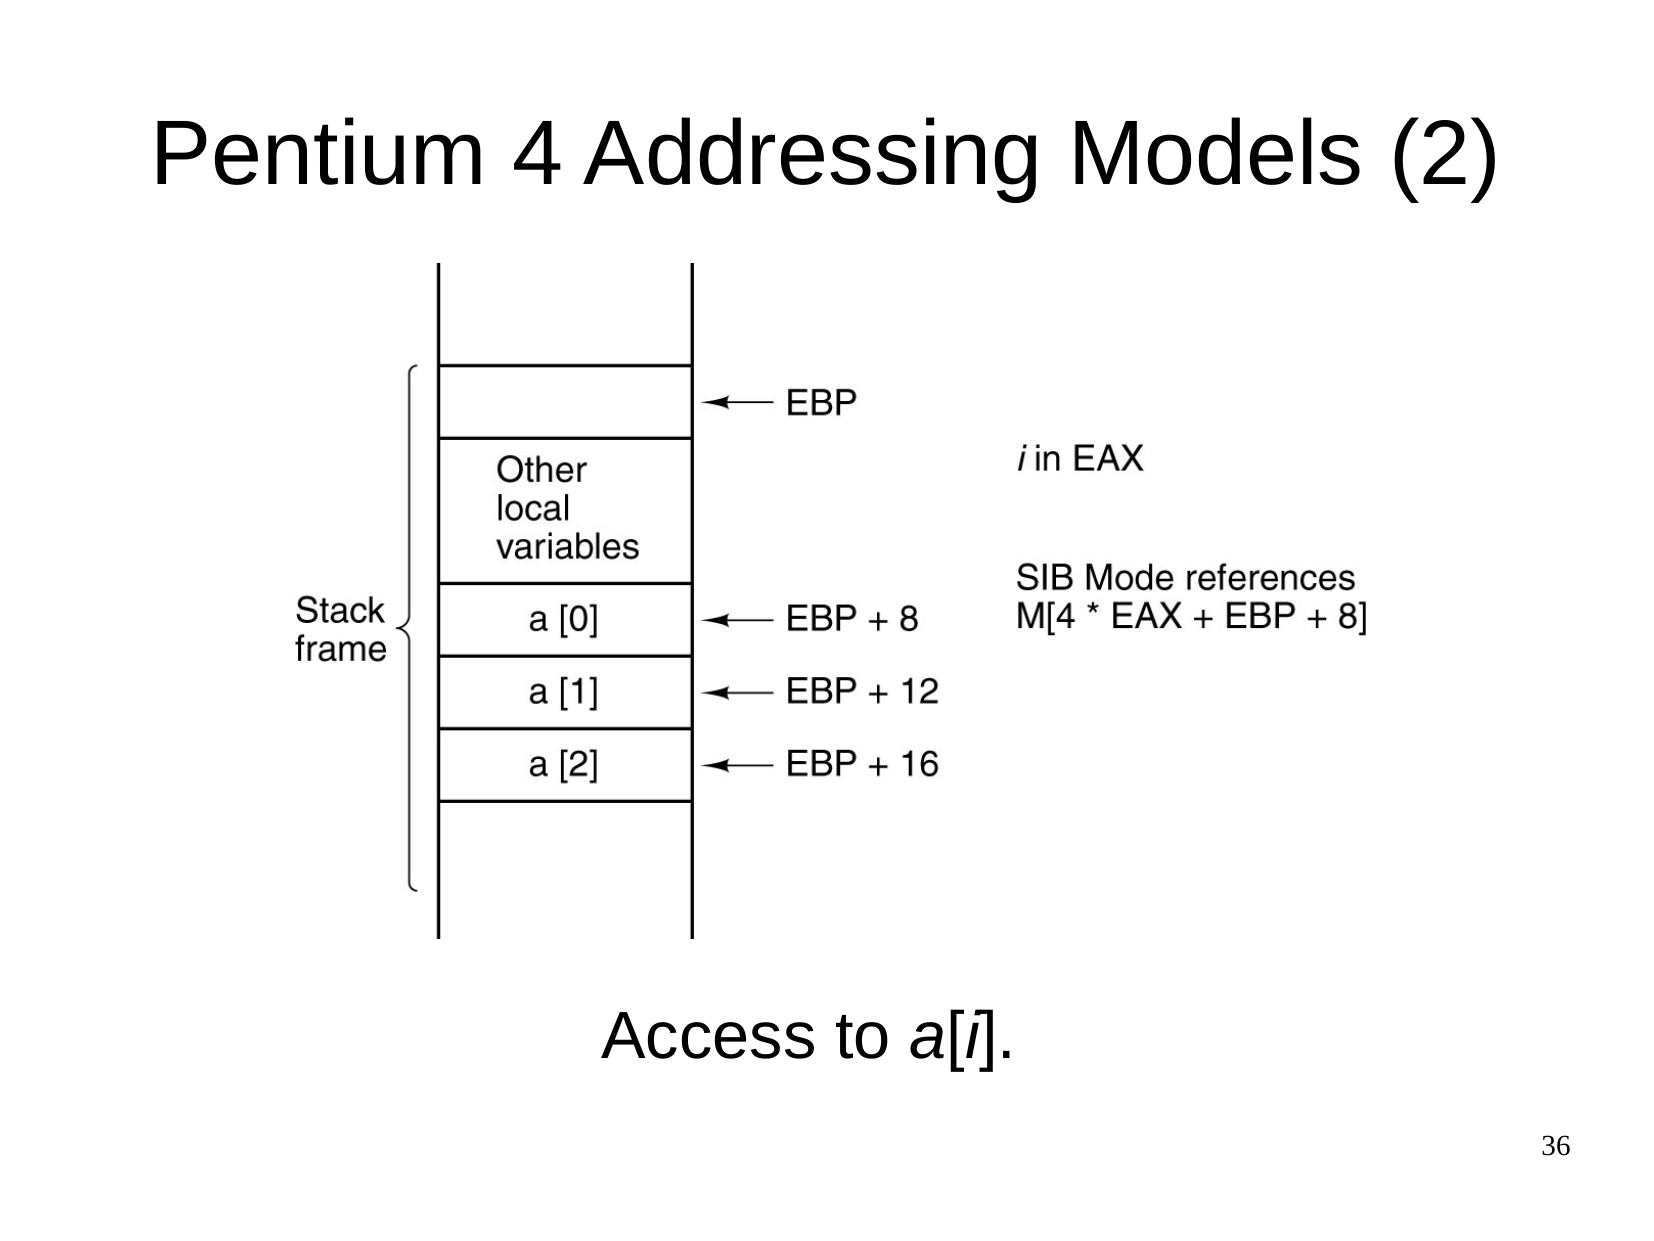

# Pentium 4 Addressing Models (2)
Access to a[i].
36